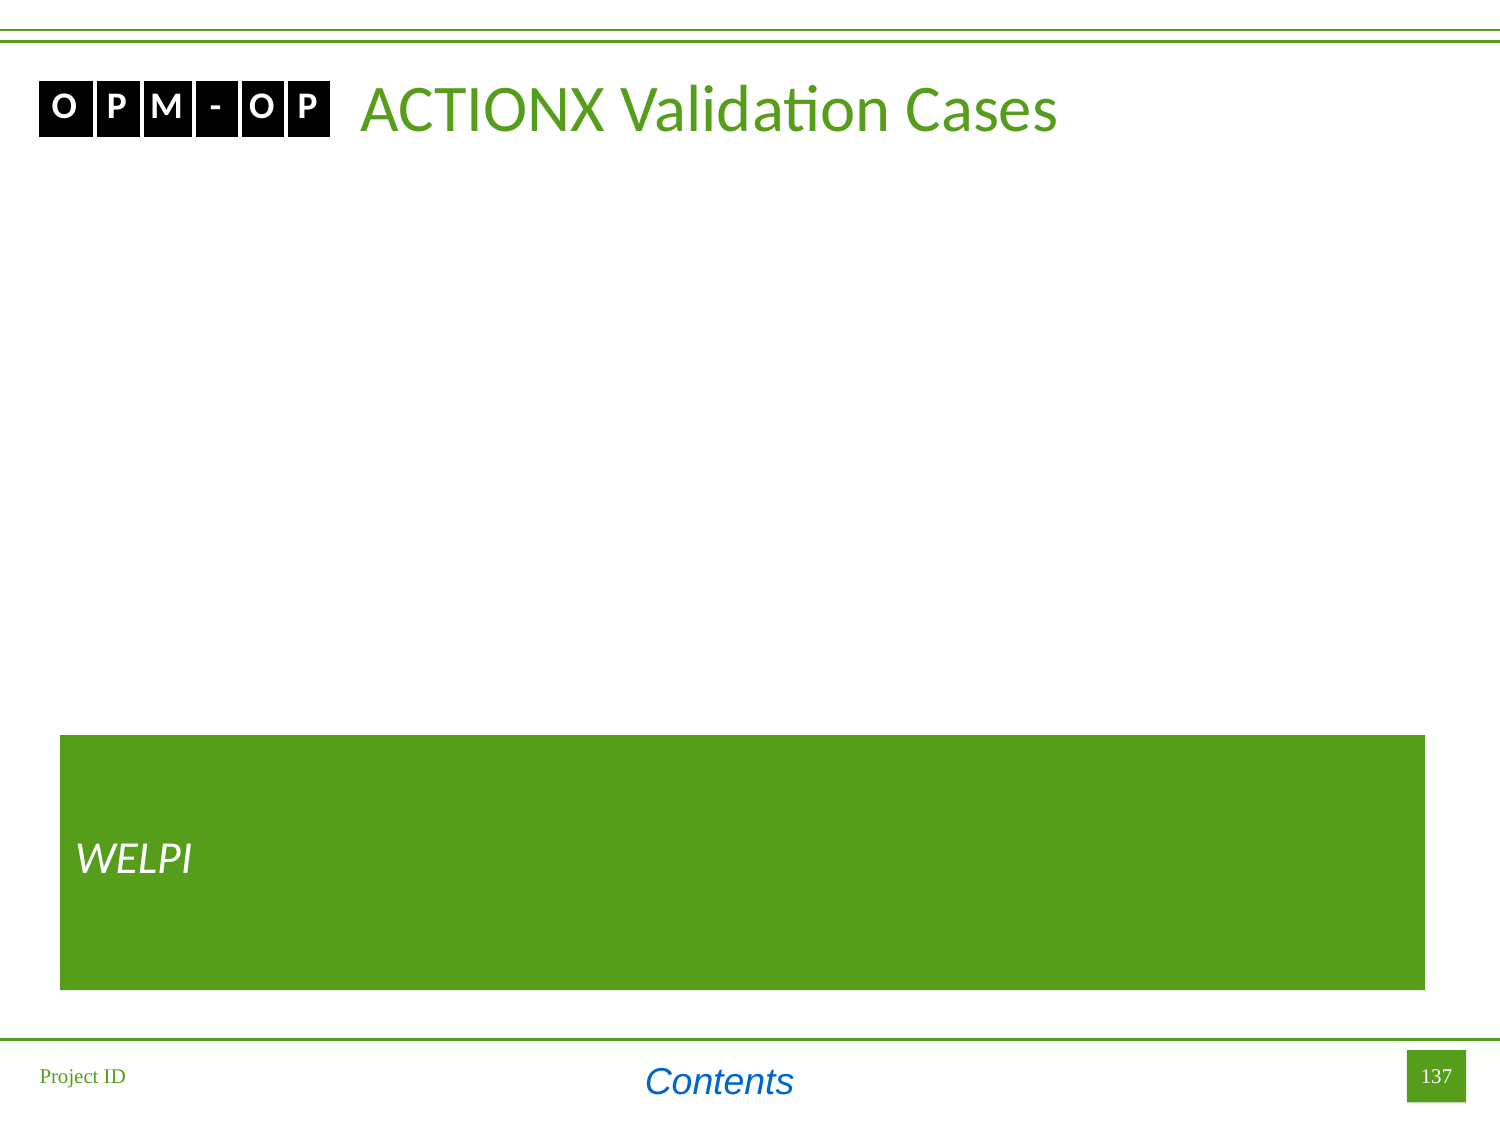

# ACTIONX Validation Cases
WELPI
Project ID
137